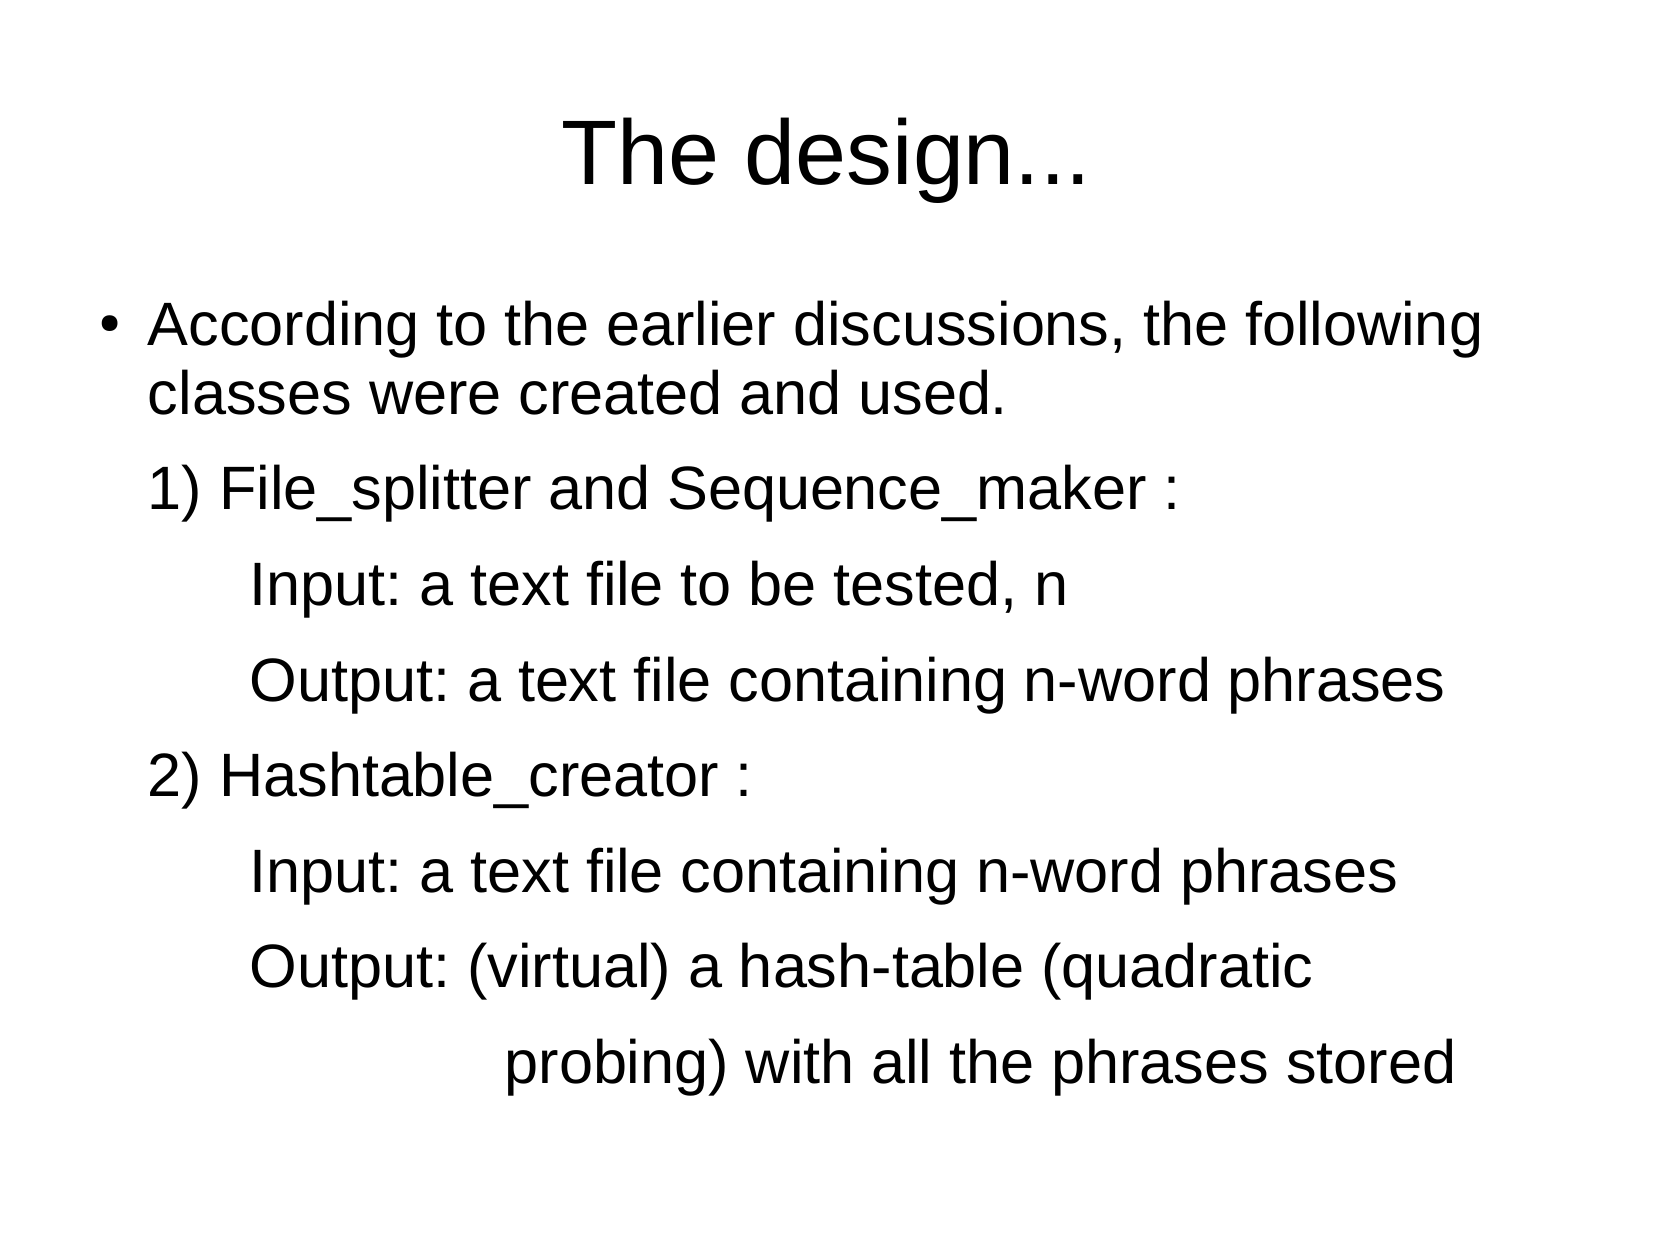

# The design...
According to the earlier discussions, the following classes were created and used.
1) File_splitter and Sequence_maker :
 Input: a text file to be tested, n
 Output: a text file containing n-word phrases
2) Hashtable_creator :
 Input: a text file containing n-word phrases
 Output: (virtual) a hash-table (quadratic
 probing) with all the phrases stored